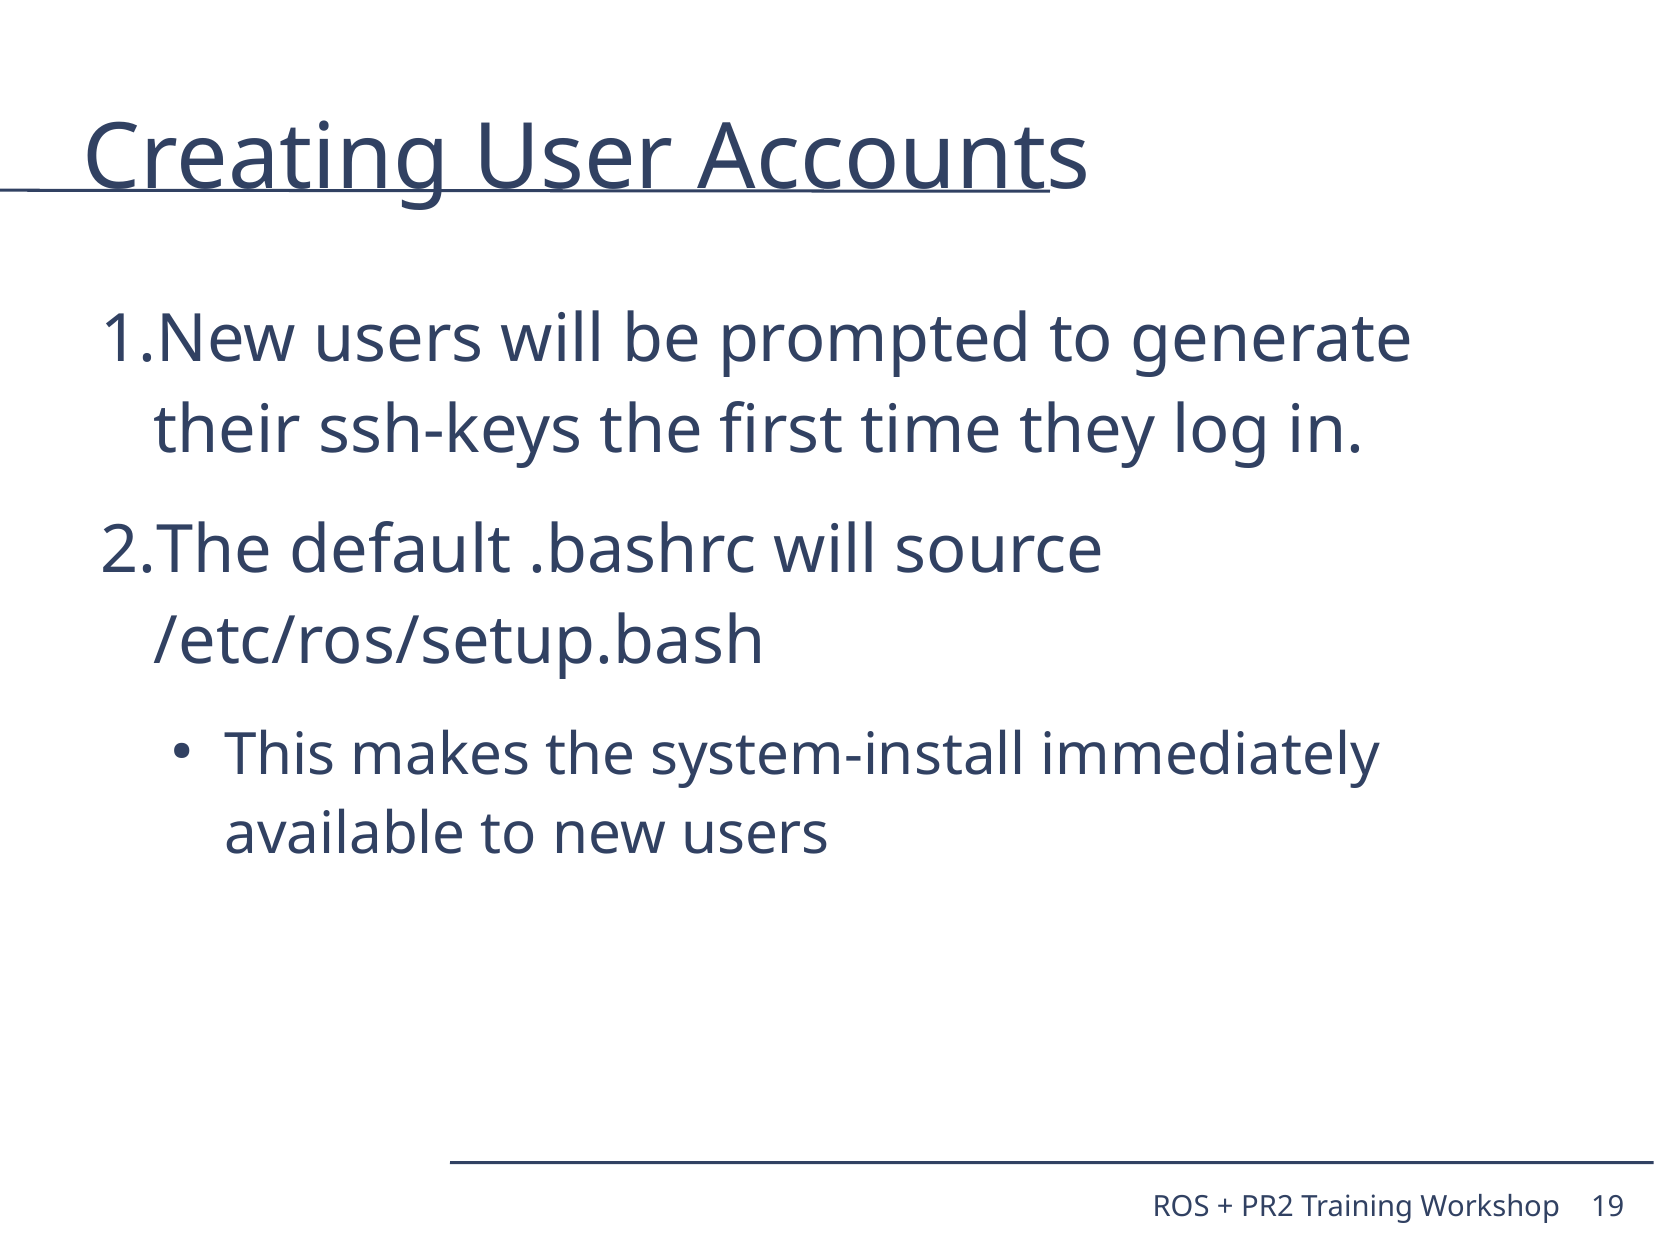

# Creating User Accounts
New users will be prompted to generate their ssh-keys the first time they log in.
The default .bashrc will source /etc/ros/setup.bash
This makes the system-install immediately available to new users